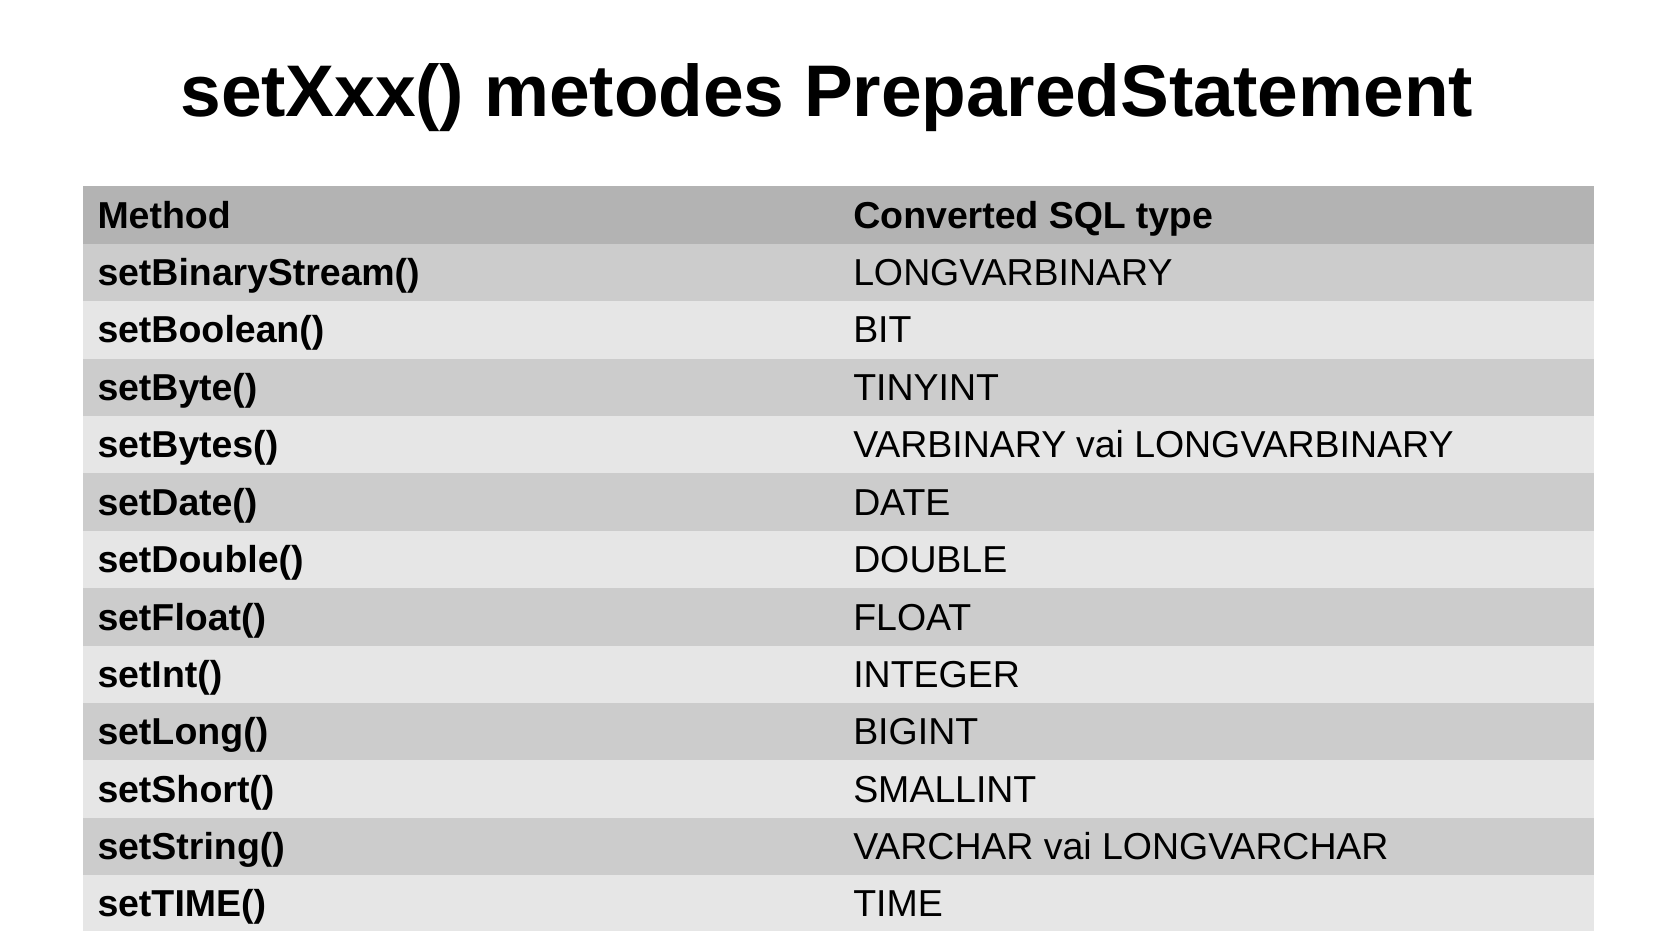

# setXxx() metodes PreparedStatement
| Method | Converted SQL type |
| --- | --- |
| setBinaryStream() | LONGVARBINARY |
| setBoolean() | BIT |
| setByte() | TINYINT |
| setBytes() | VARBINARY vai LONGVARBINARY |
| setDate() | DATE |
| setDouble() | DOUBLE |
| setFloat() | FLOAT |
| setInt() | INTEGER |
| setLong() | BIGINT |
| setShort() | SMALLINT |
| setString() | VARCHAR vai LONGVARCHAR |
| setTIME() | TIME |